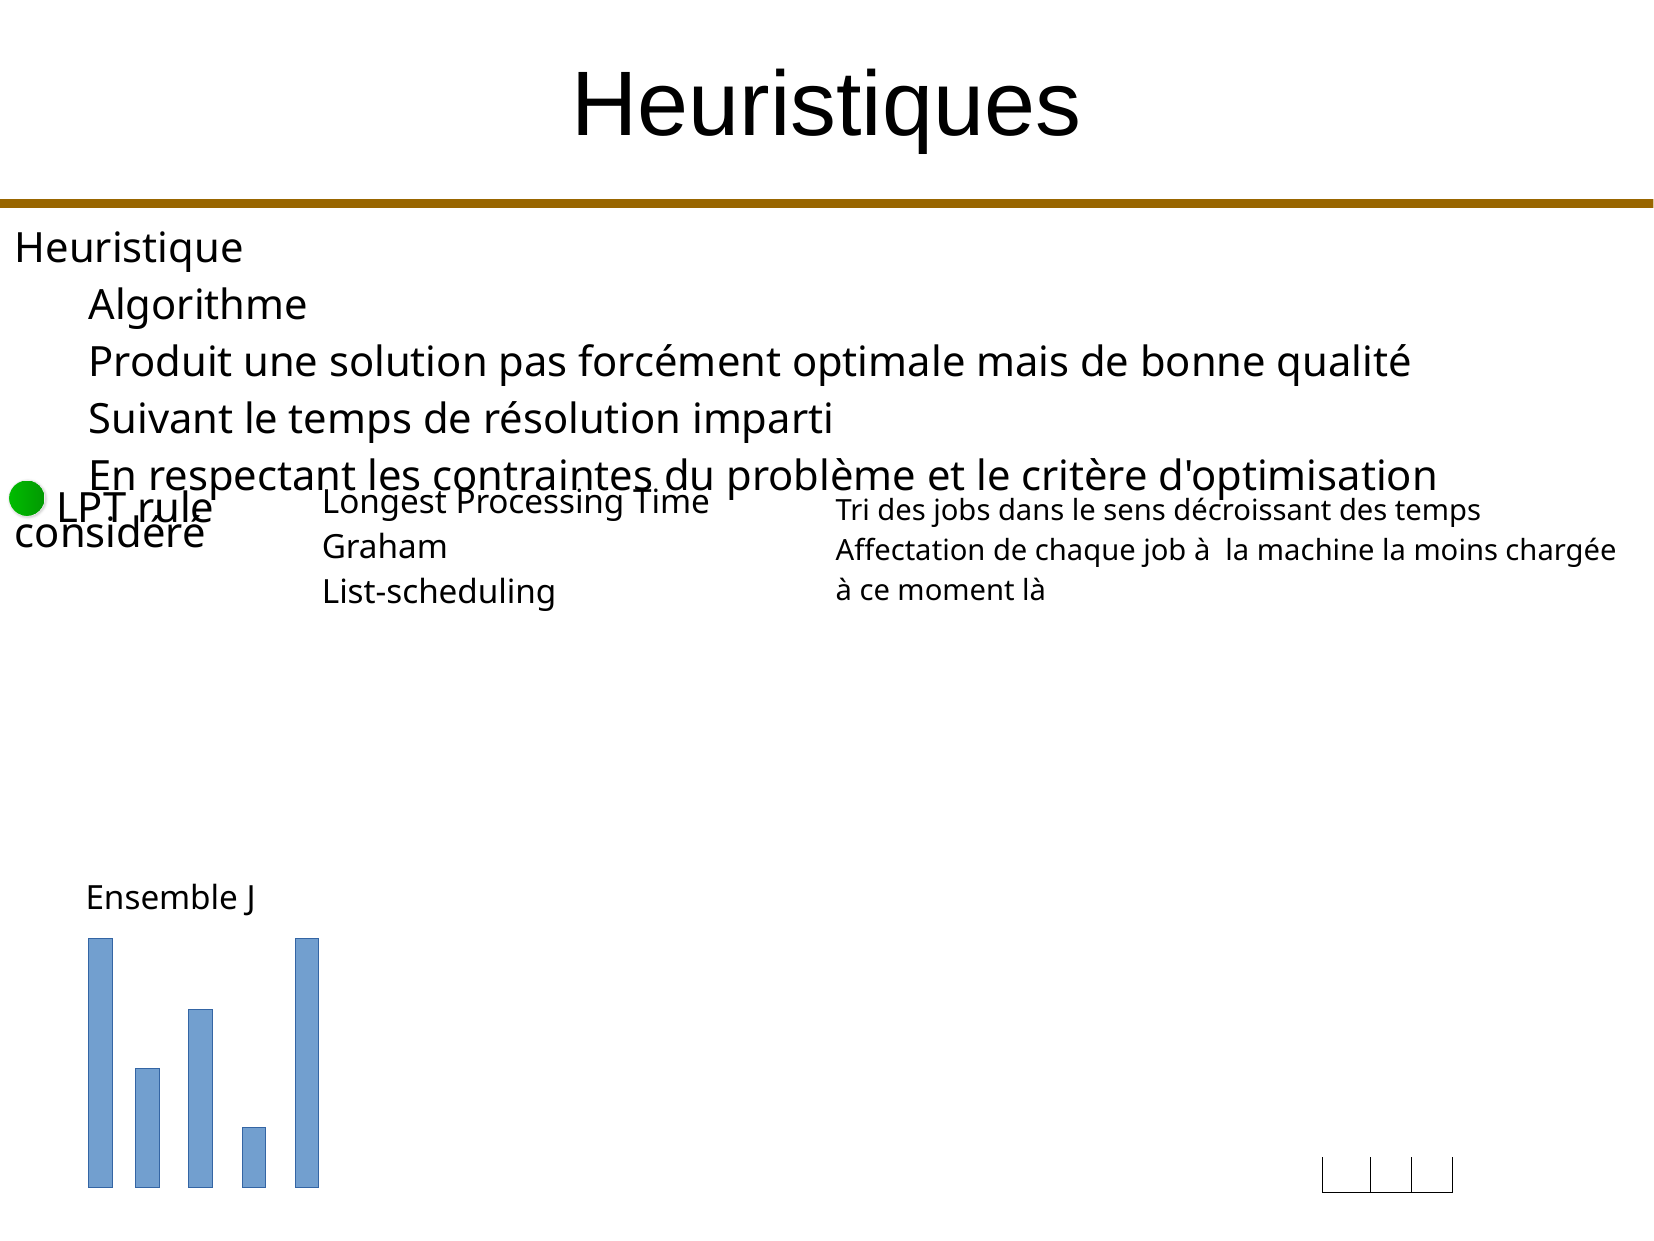

# Heuristiques
Heuristique
	Algorithme
	Produit une solution pas forcément optimale mais de bonne qualité
	Suivant le temps de résolution imparti
	En respectant les contraintes du problème et le critère d'optimisation considéré
LPT rule
Longest Processing Time
Graham
List-scheduling
Tri des jobs dans le sens décroissant des temps
Affectation de chaque job à la machine la moins chargée à ce moment là
Ensemble J